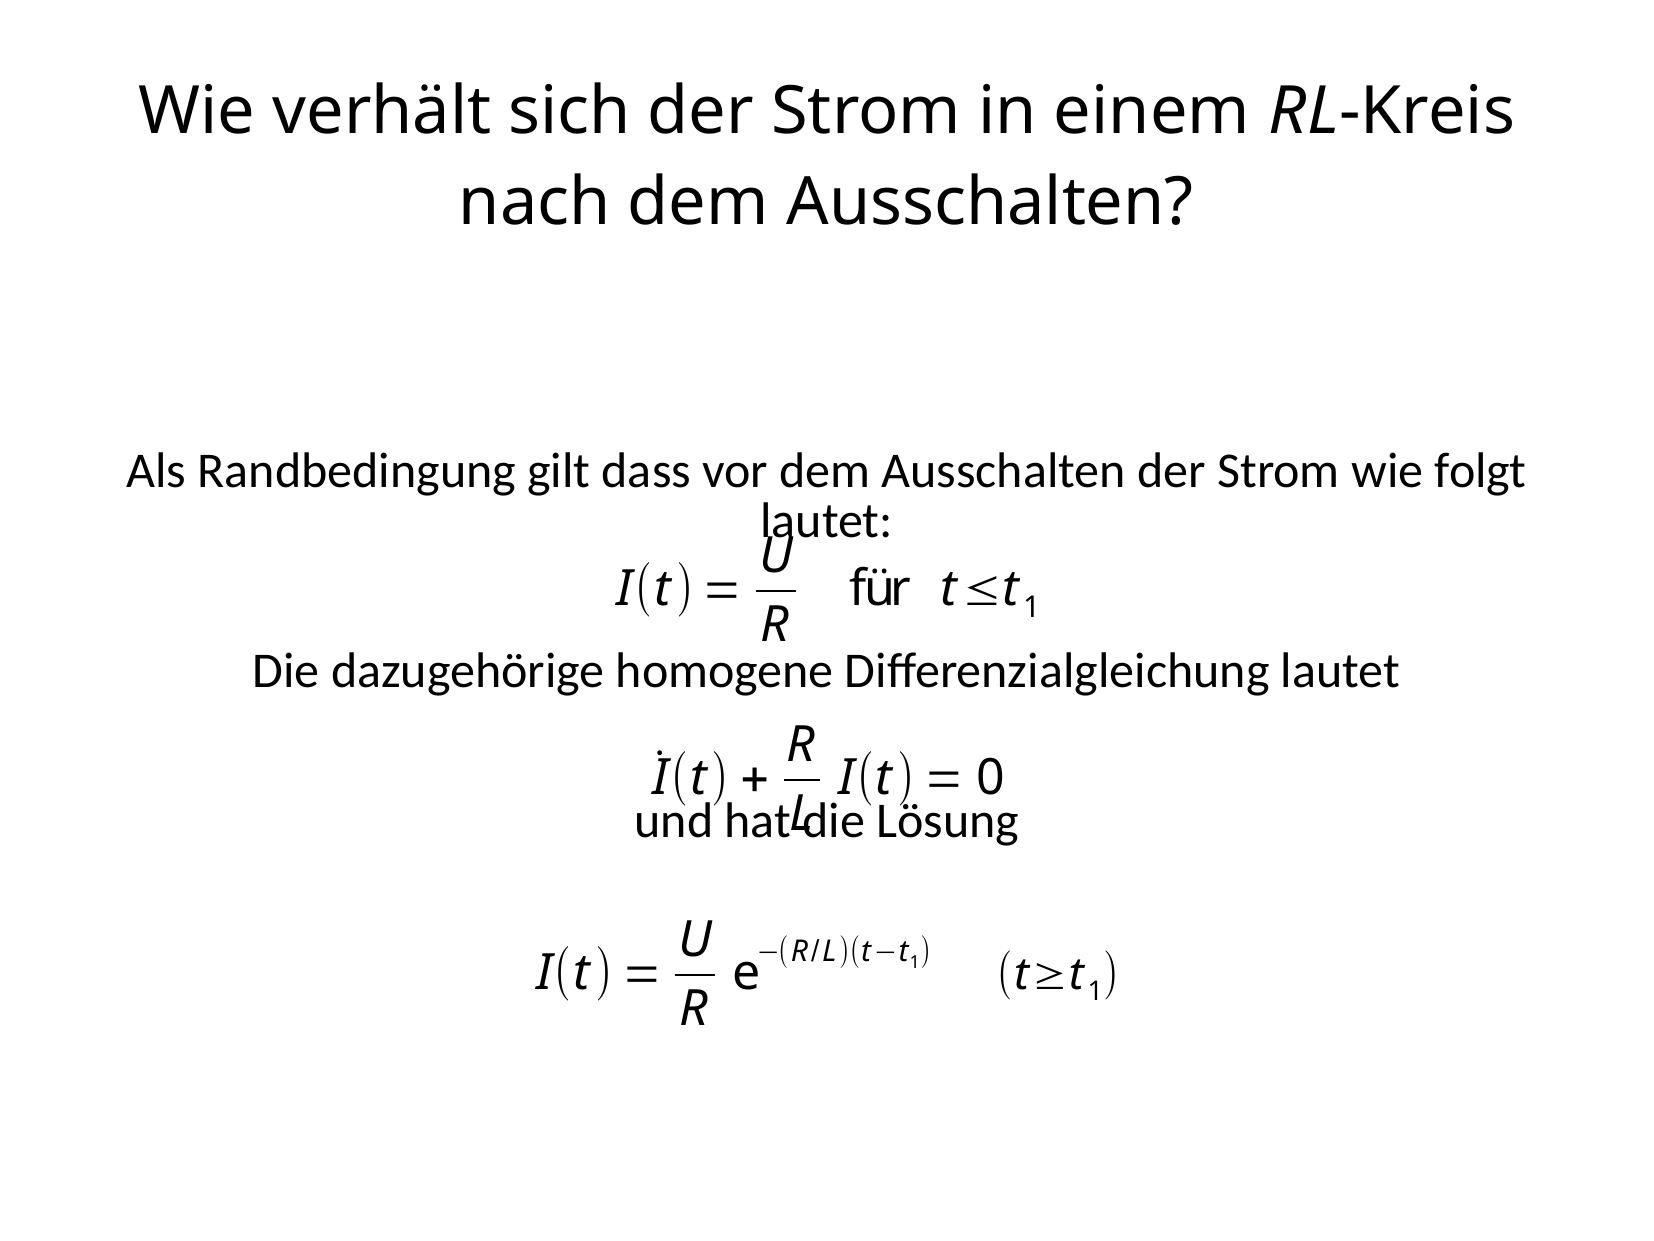

# Wie verhält sich der Strom in einem RL-Kreis nach dem Ausschalten?
Als Randbedingung gilt dass vor dem Ausschalten der Strom wie folgt lautet:
Die dazugehörige homogene Differenzialgleichung lautet
und hat die Lösung